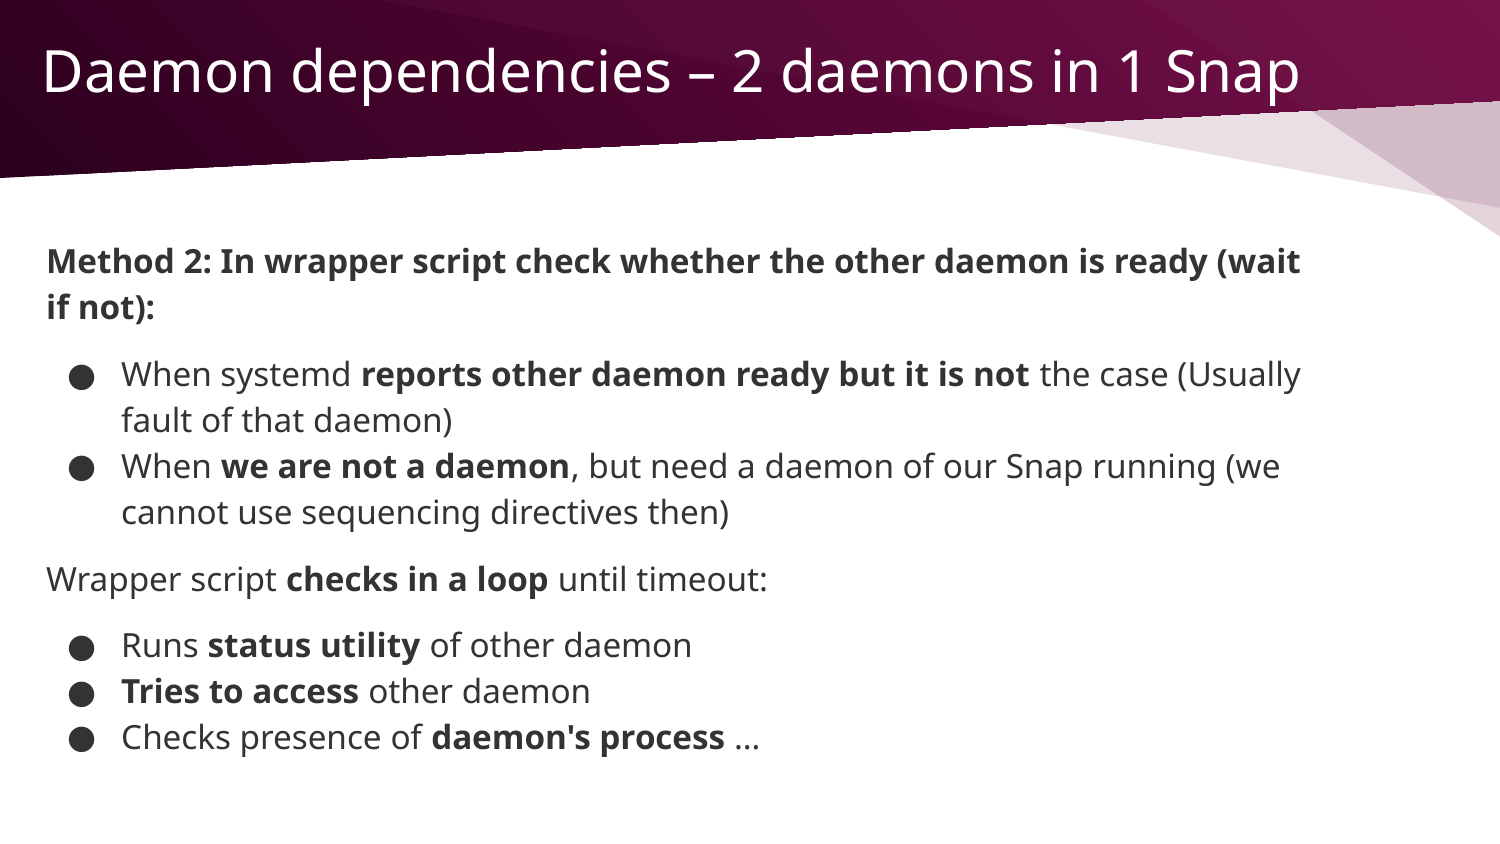

Daemon dependencies – 2 daemons in 1 Snap
# Method 2: In wrapper script check whether the other daemon is ready (wait if not):
When systemd reports other daemon ready but it is not the case (Usually fault of that daemon)
When we are not a daemon, but need a daemon of our Snap running (we cannot use sequencing directives then)
Wrapper script checks in a loop until timeout:
Runs status utility of other daemon
Tries to access other daemon
Checks presence of daemon's process …